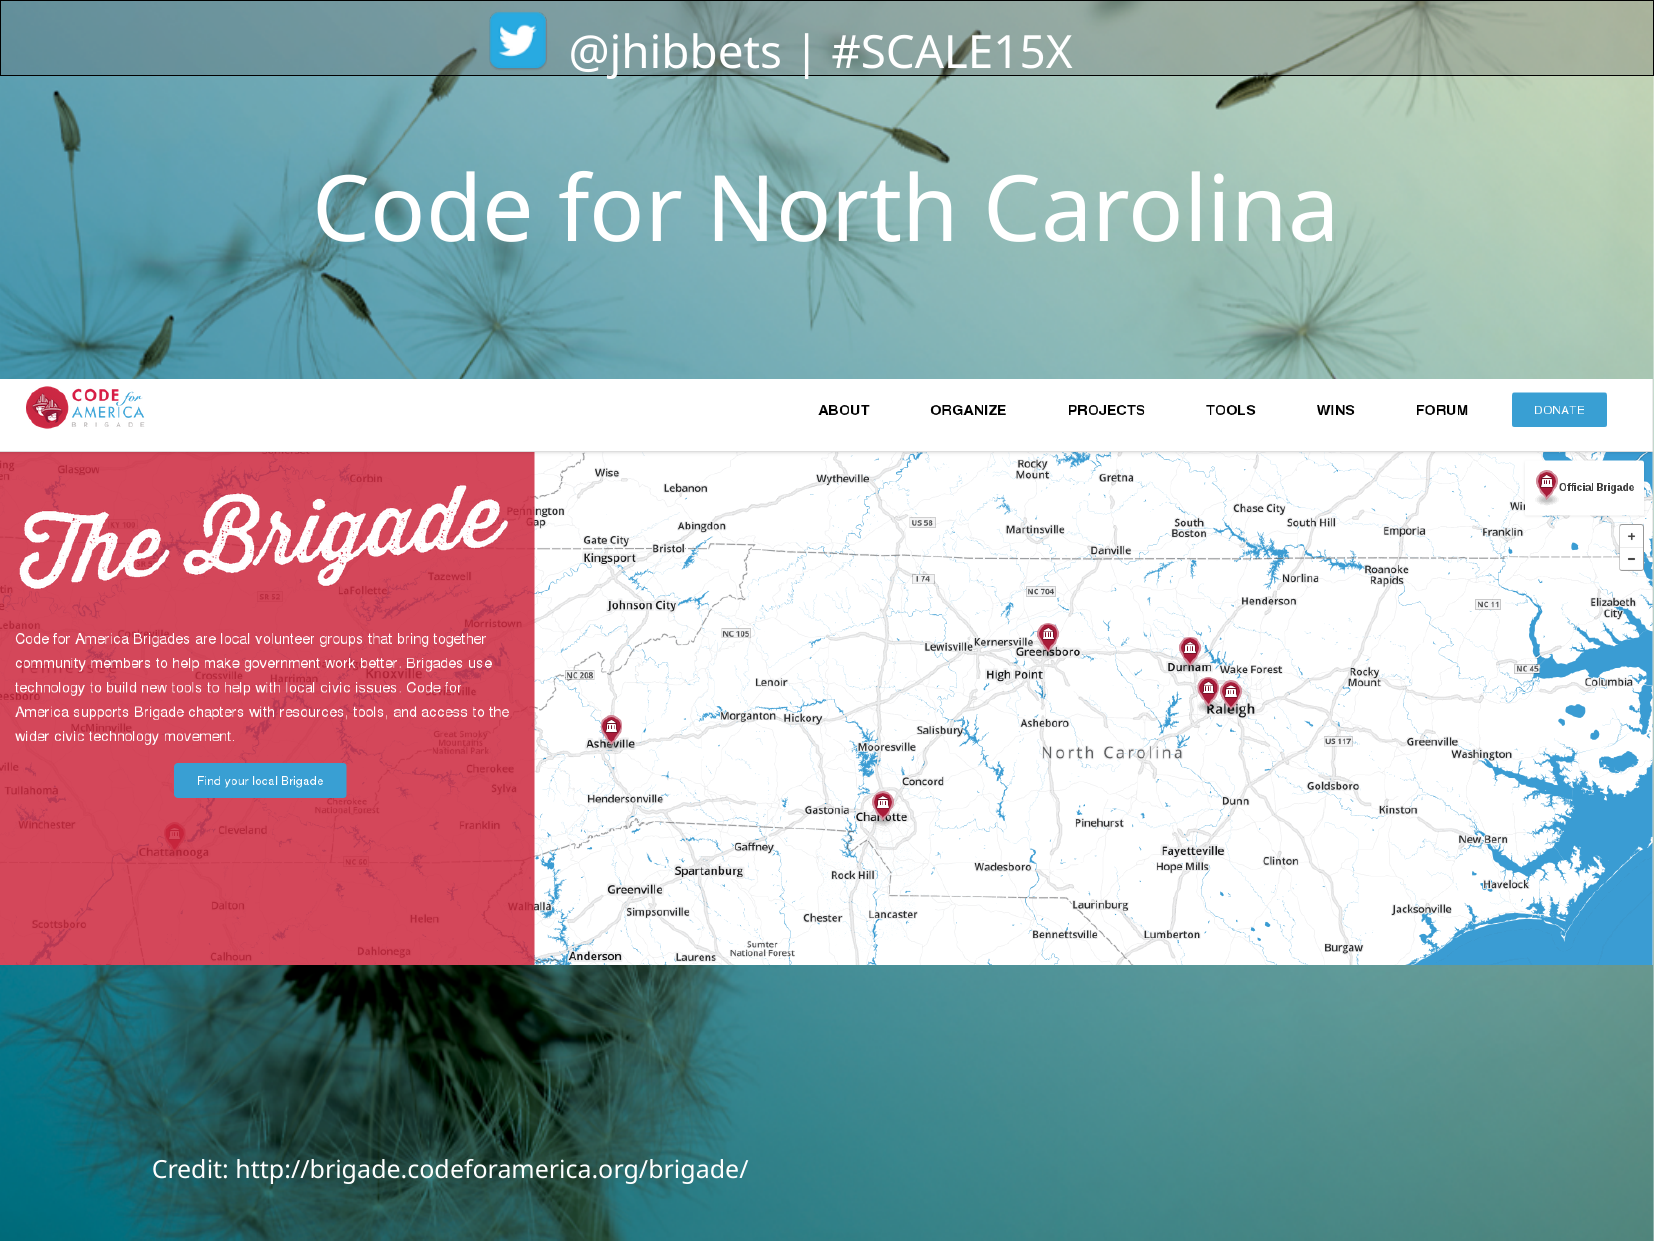

# Code for North Carolina
Credit: http://brigade.codeforamerica.org/brigade/